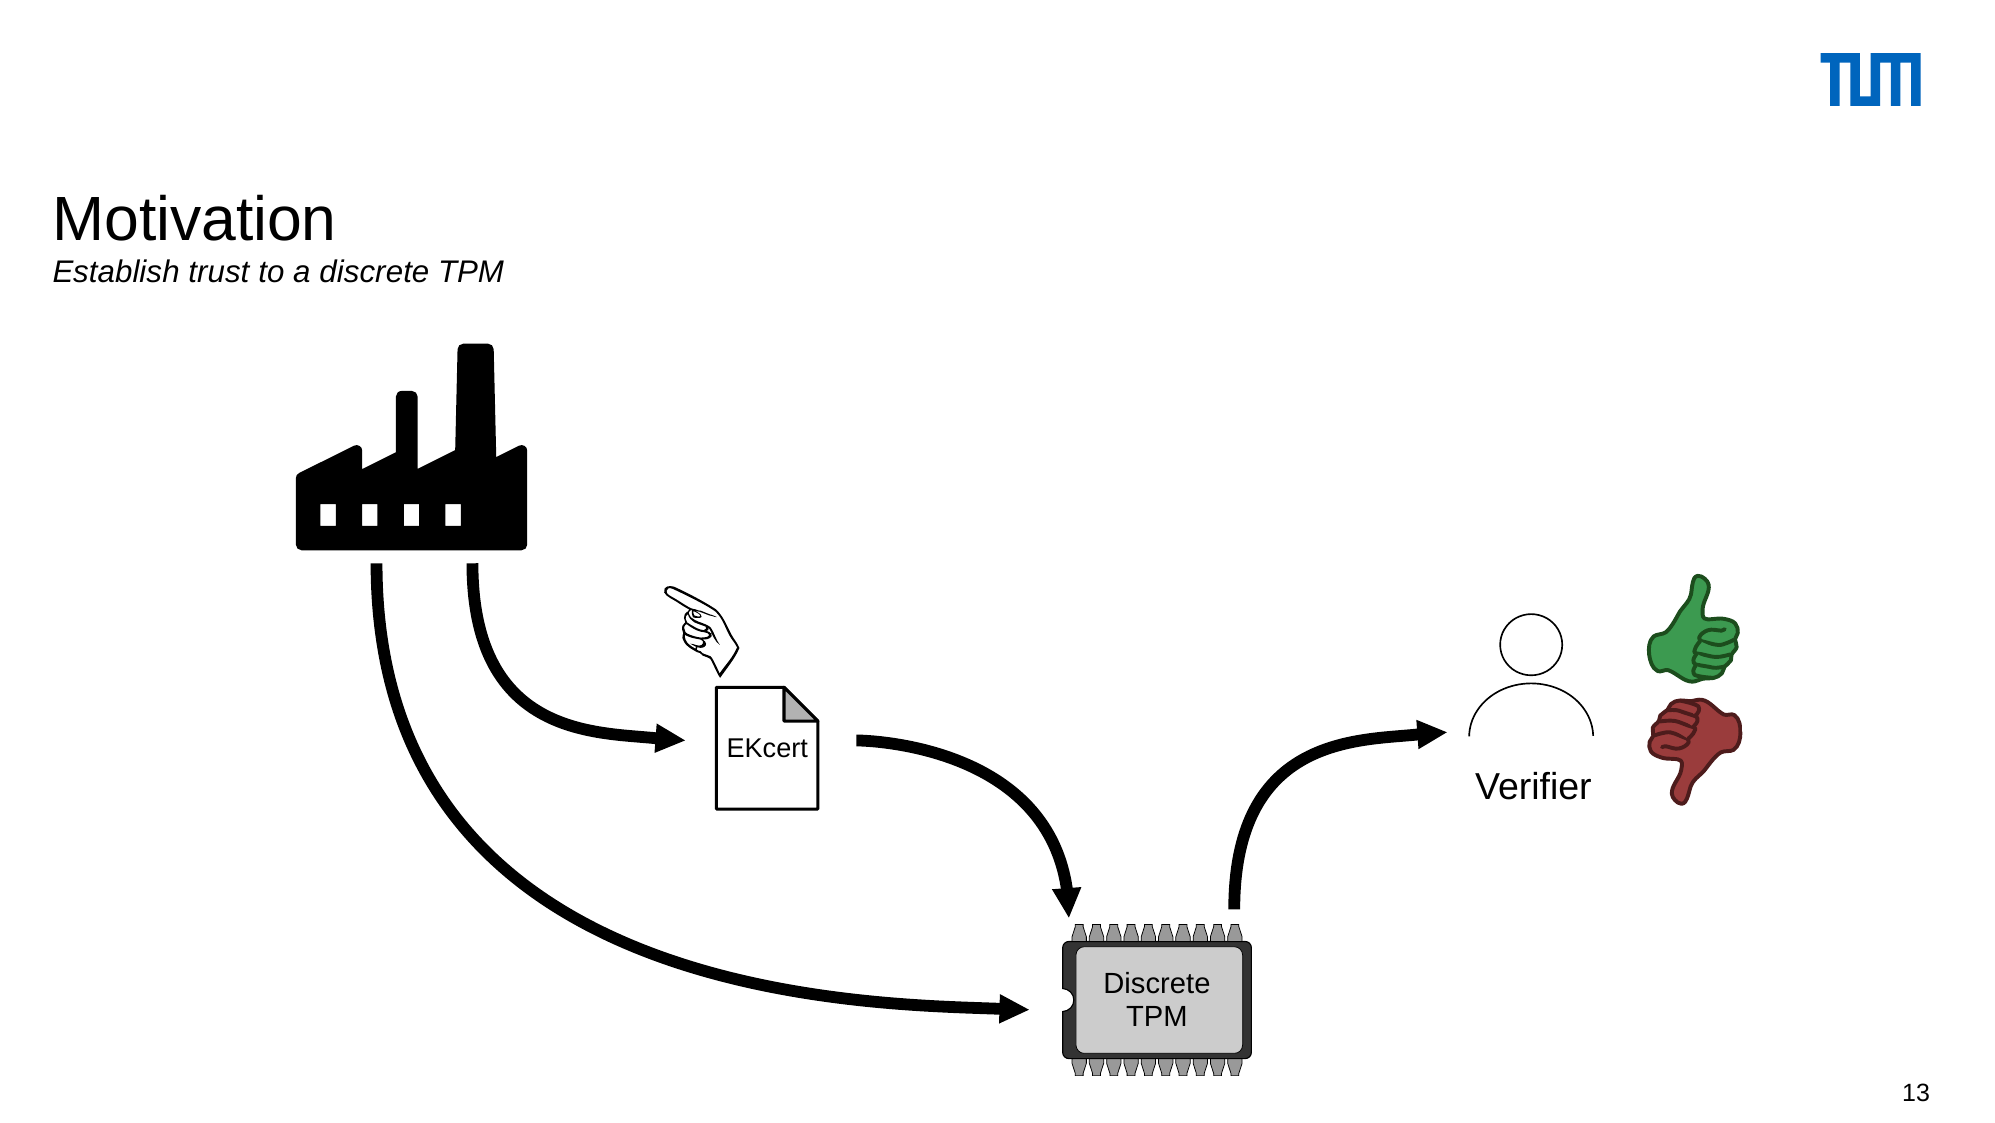

# Motivation Establish trust to a discrete TPM
EKcert
Verifier
Discrete
TPM
13